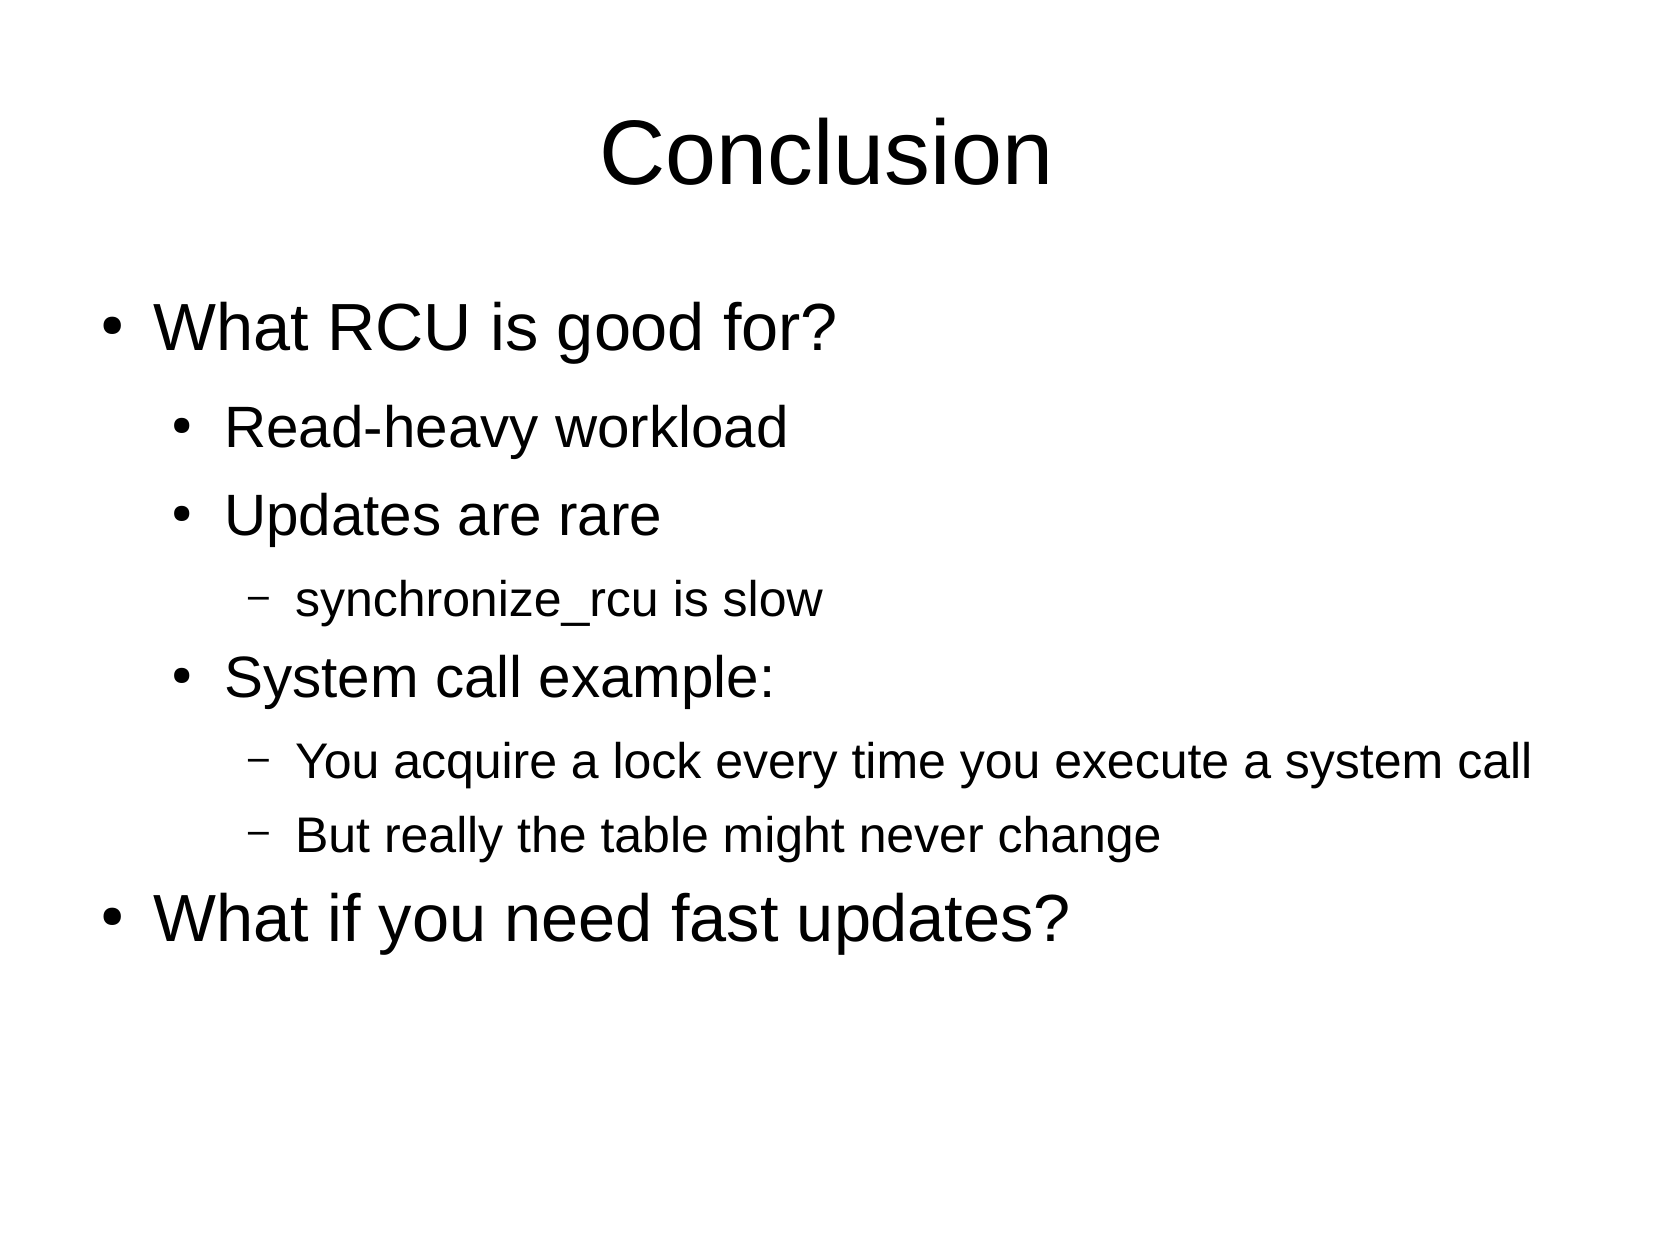

# Conclusion
What RCU is good for?
Read-heavy workload
Updates are rare
synchronize_rcu is slow
System call example:
You acquire a lock every time you execute a system call
But really the table might never change
What if you need fast updates?